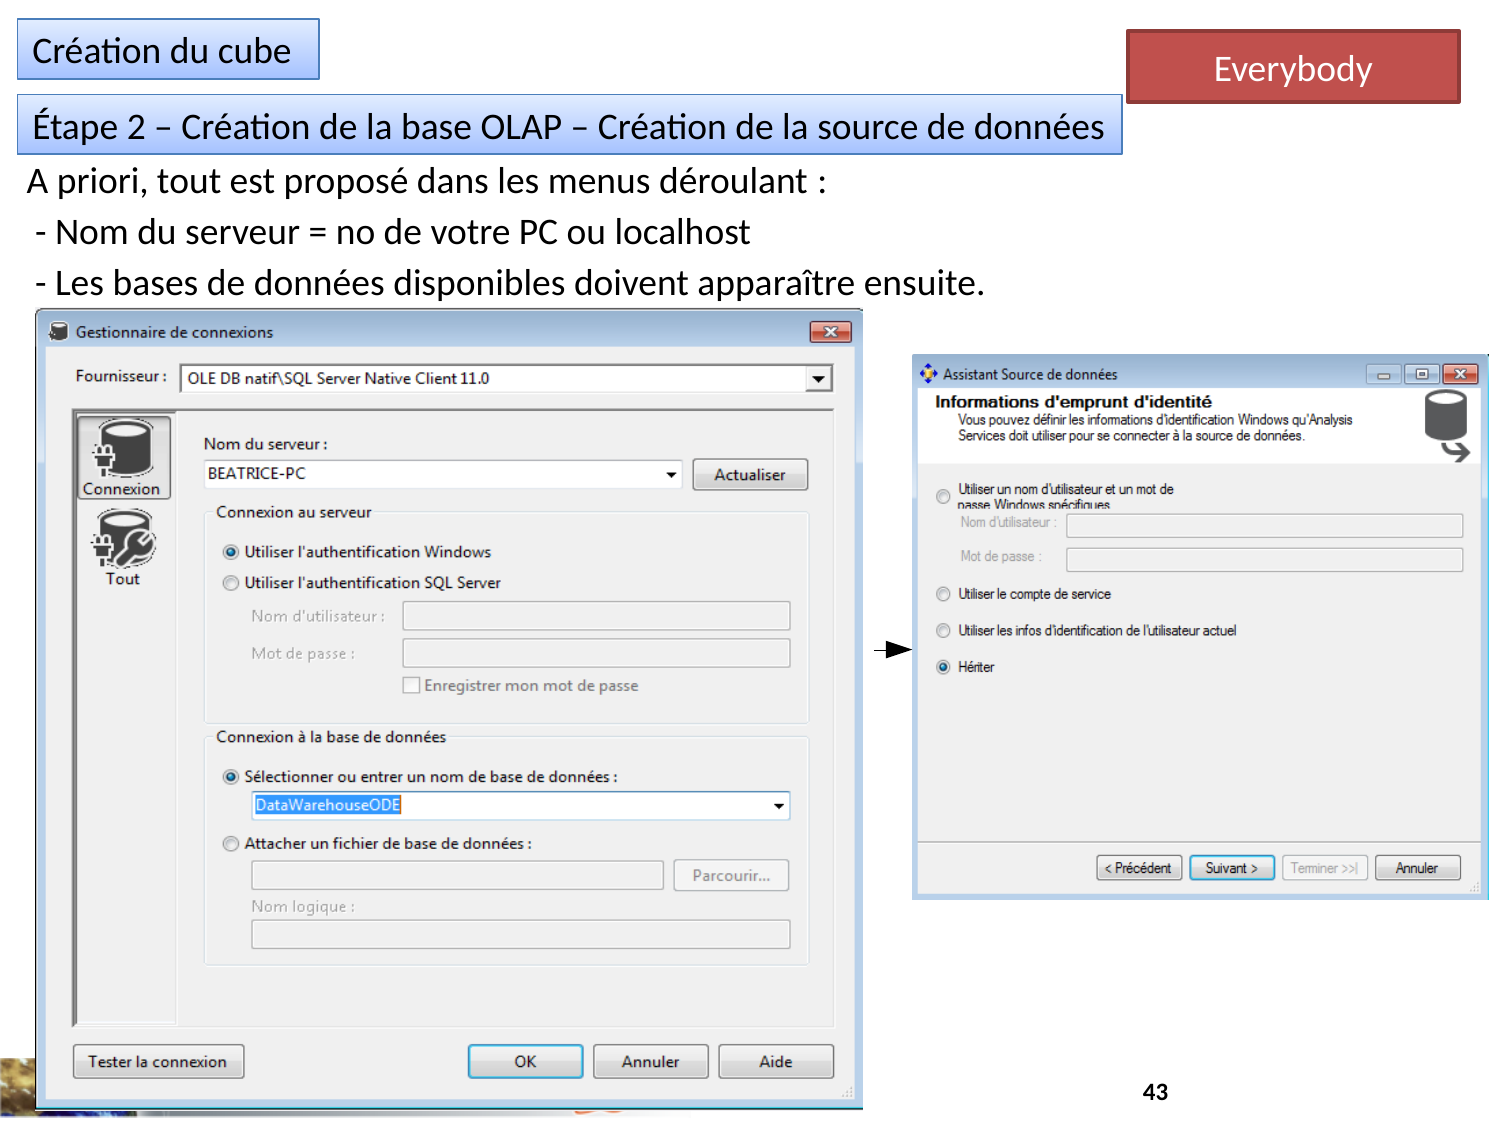

Création du cube
Everybody
Étape 2 – Création de la base OLAP – Création de la source de données
A priori, tout est proposé dans les menus déroulant :
 - Nom du serveur = no de votre PC ou localhost
 - Les bases de données disponibles doivent apparaître ensuite.